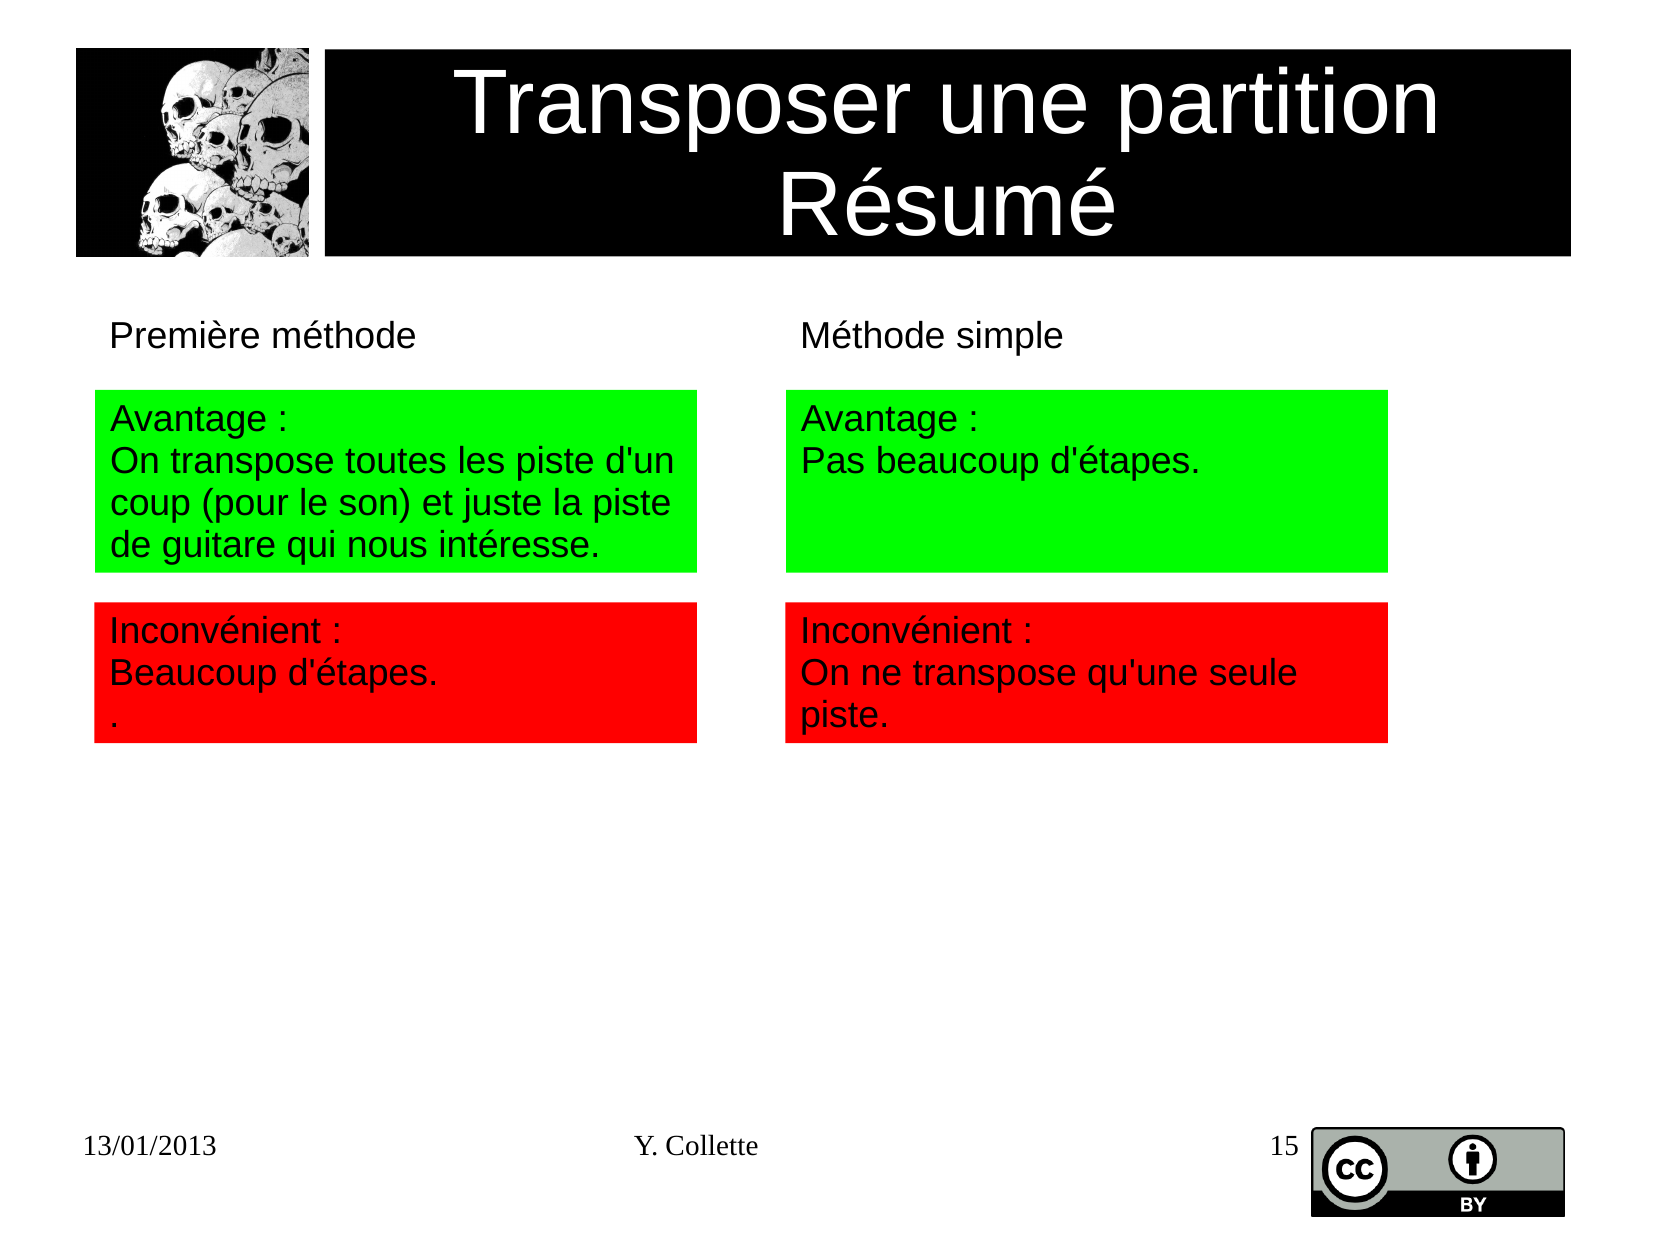

# Transposer une partition Résumé
Première méthode
Méthode simple
Avantage :
On transpose toutes les piste d'un coup (pour le son) et juste la piste de guitare qui nous intéresse.
Avantage :
Pas beaucoup d'étapes.
Inconvénient :
Beaucoup d'étapes.
.
Inconvénient :
On ne transpose qu'une seule piste.
Y. Collette
15